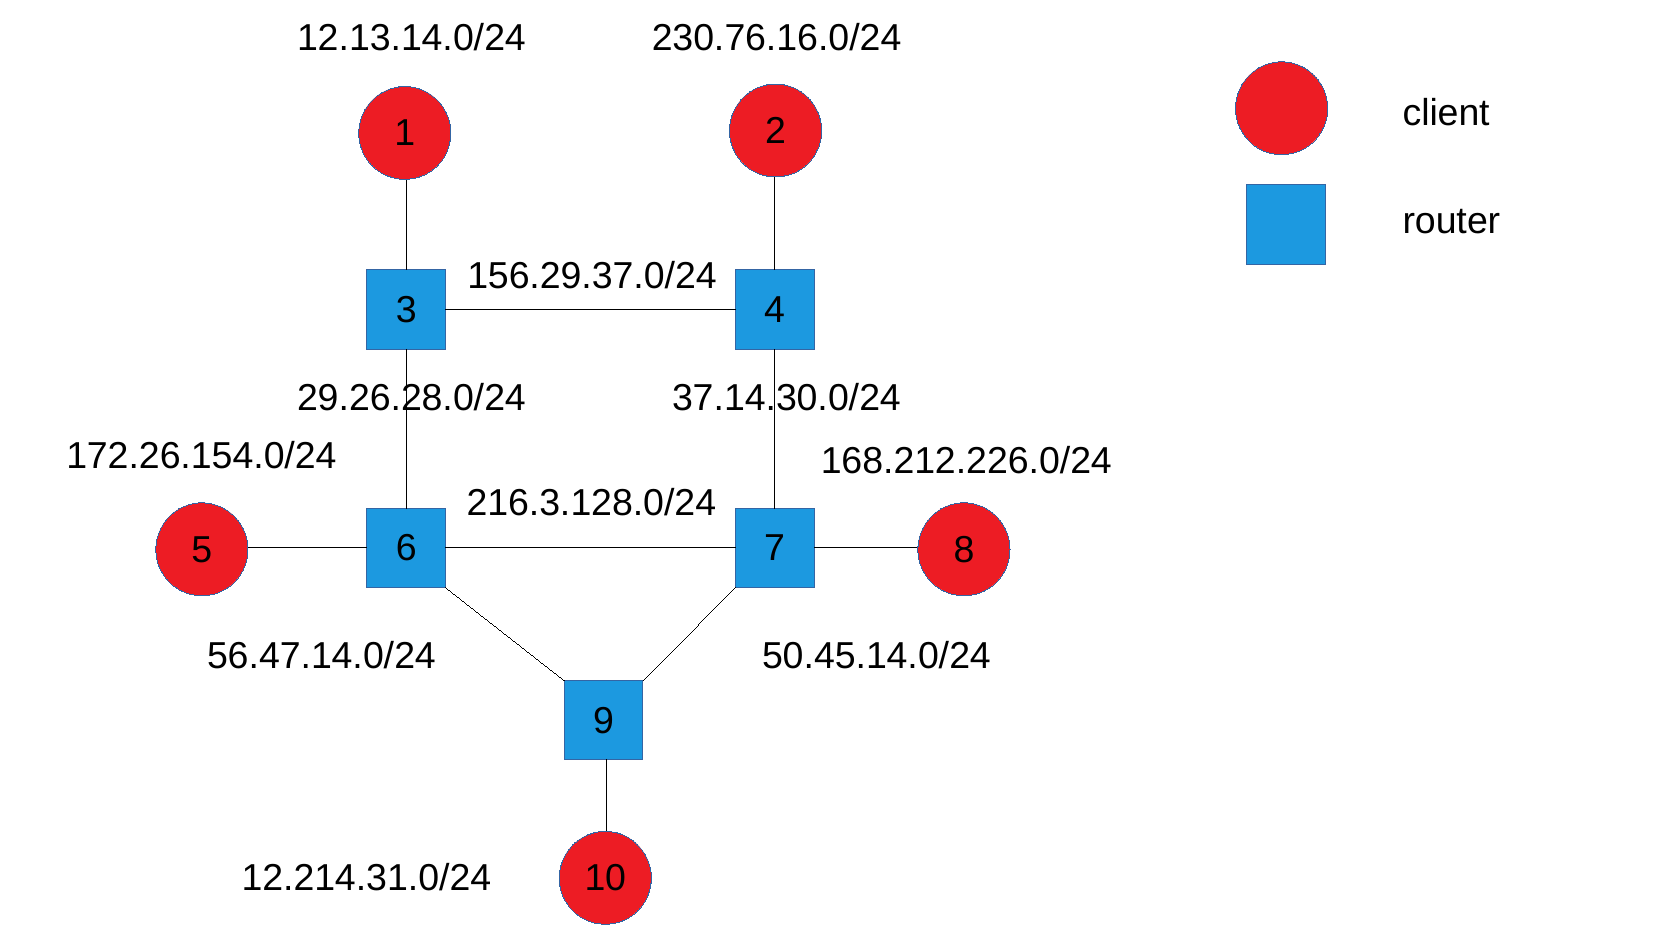

12.13.14.0/24
230.76.16.0/24
2
client
1
router
156.29.37.0/24
3
4
29.26.28.0/24
37.14.30.0/24
172.26.154.0/24
168.212.226.0/24
216.3.128.0/24
5
8
6
7
56.47.14.0/24
50.45.14.0/24
9
10
12.214.31.0/24